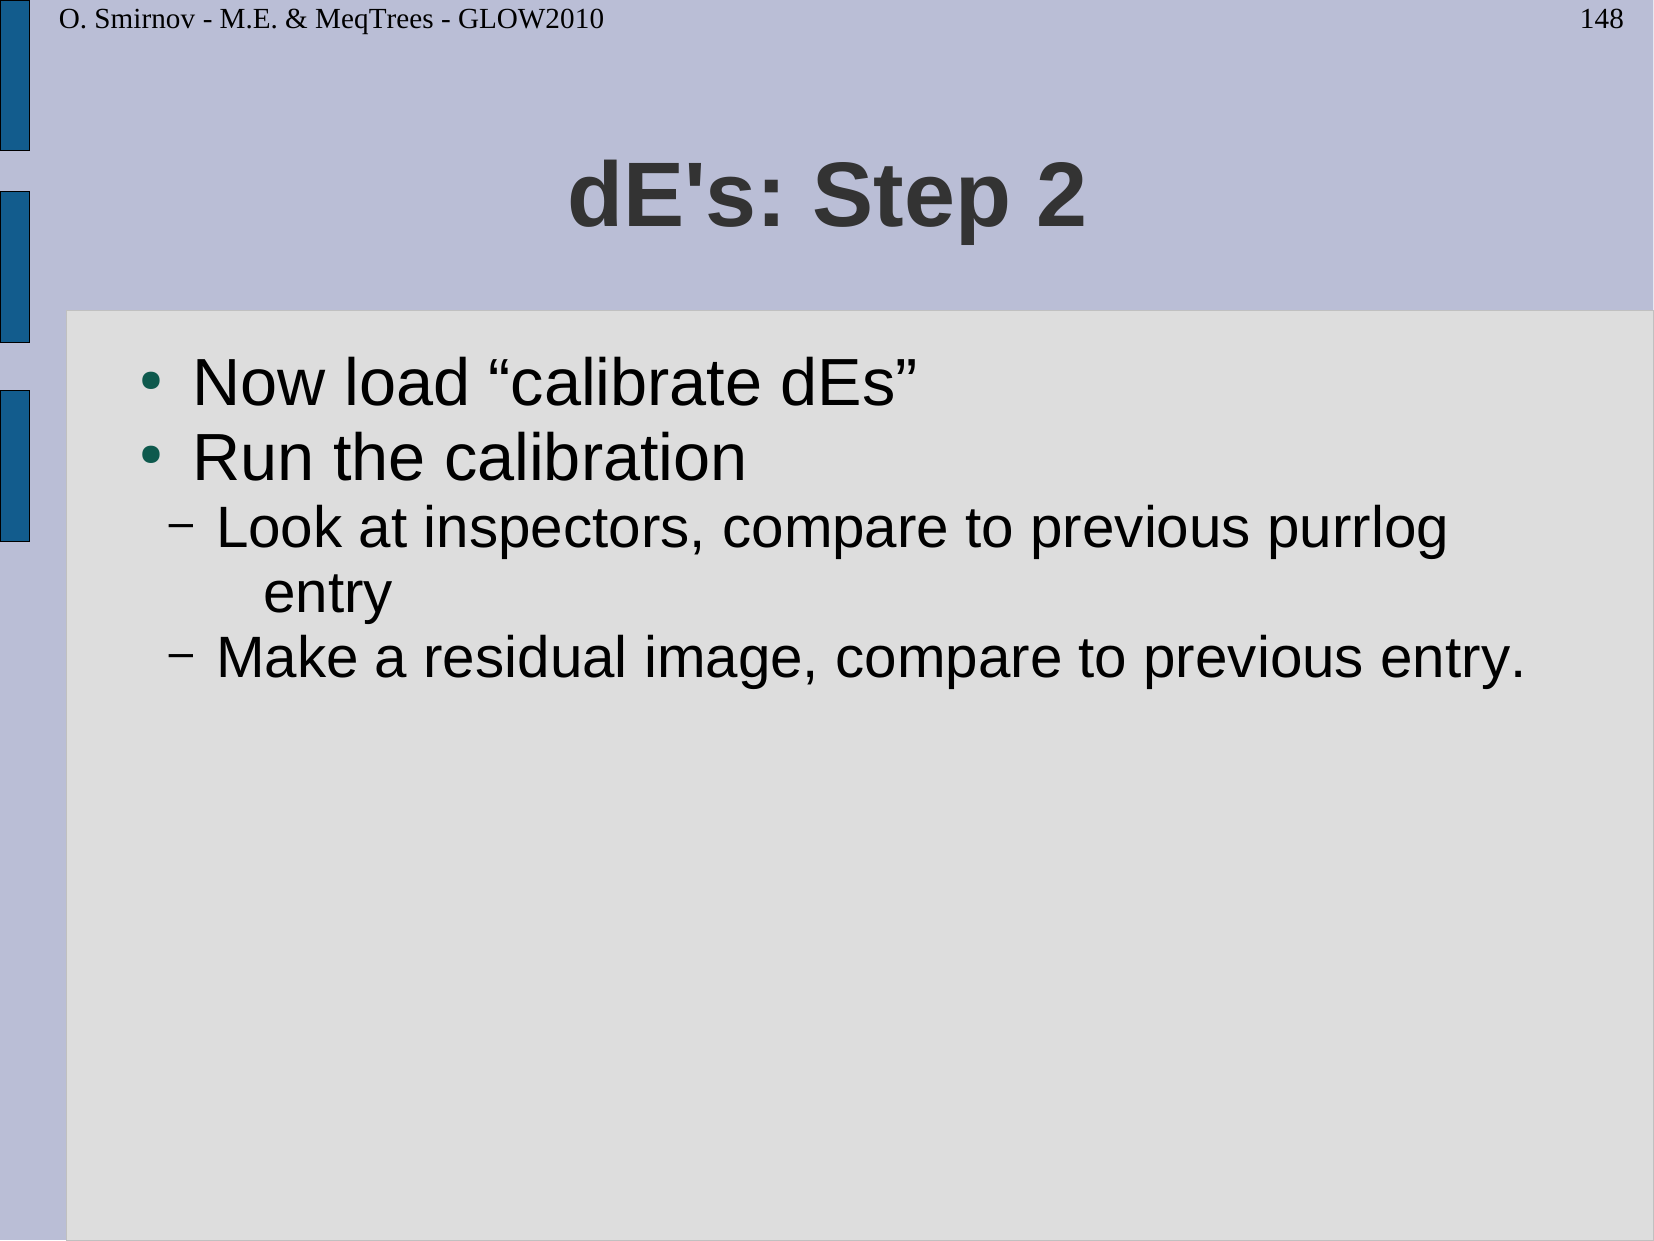

O. Smirnov - M.E. & MeqTrees - GLOW2010
148
# dE's: Step 2
Now load “calibrate dEs”
Run the calibration
Look at inspectors, compare to previous purrlog entry
Make a residual image, compare to previous entry.